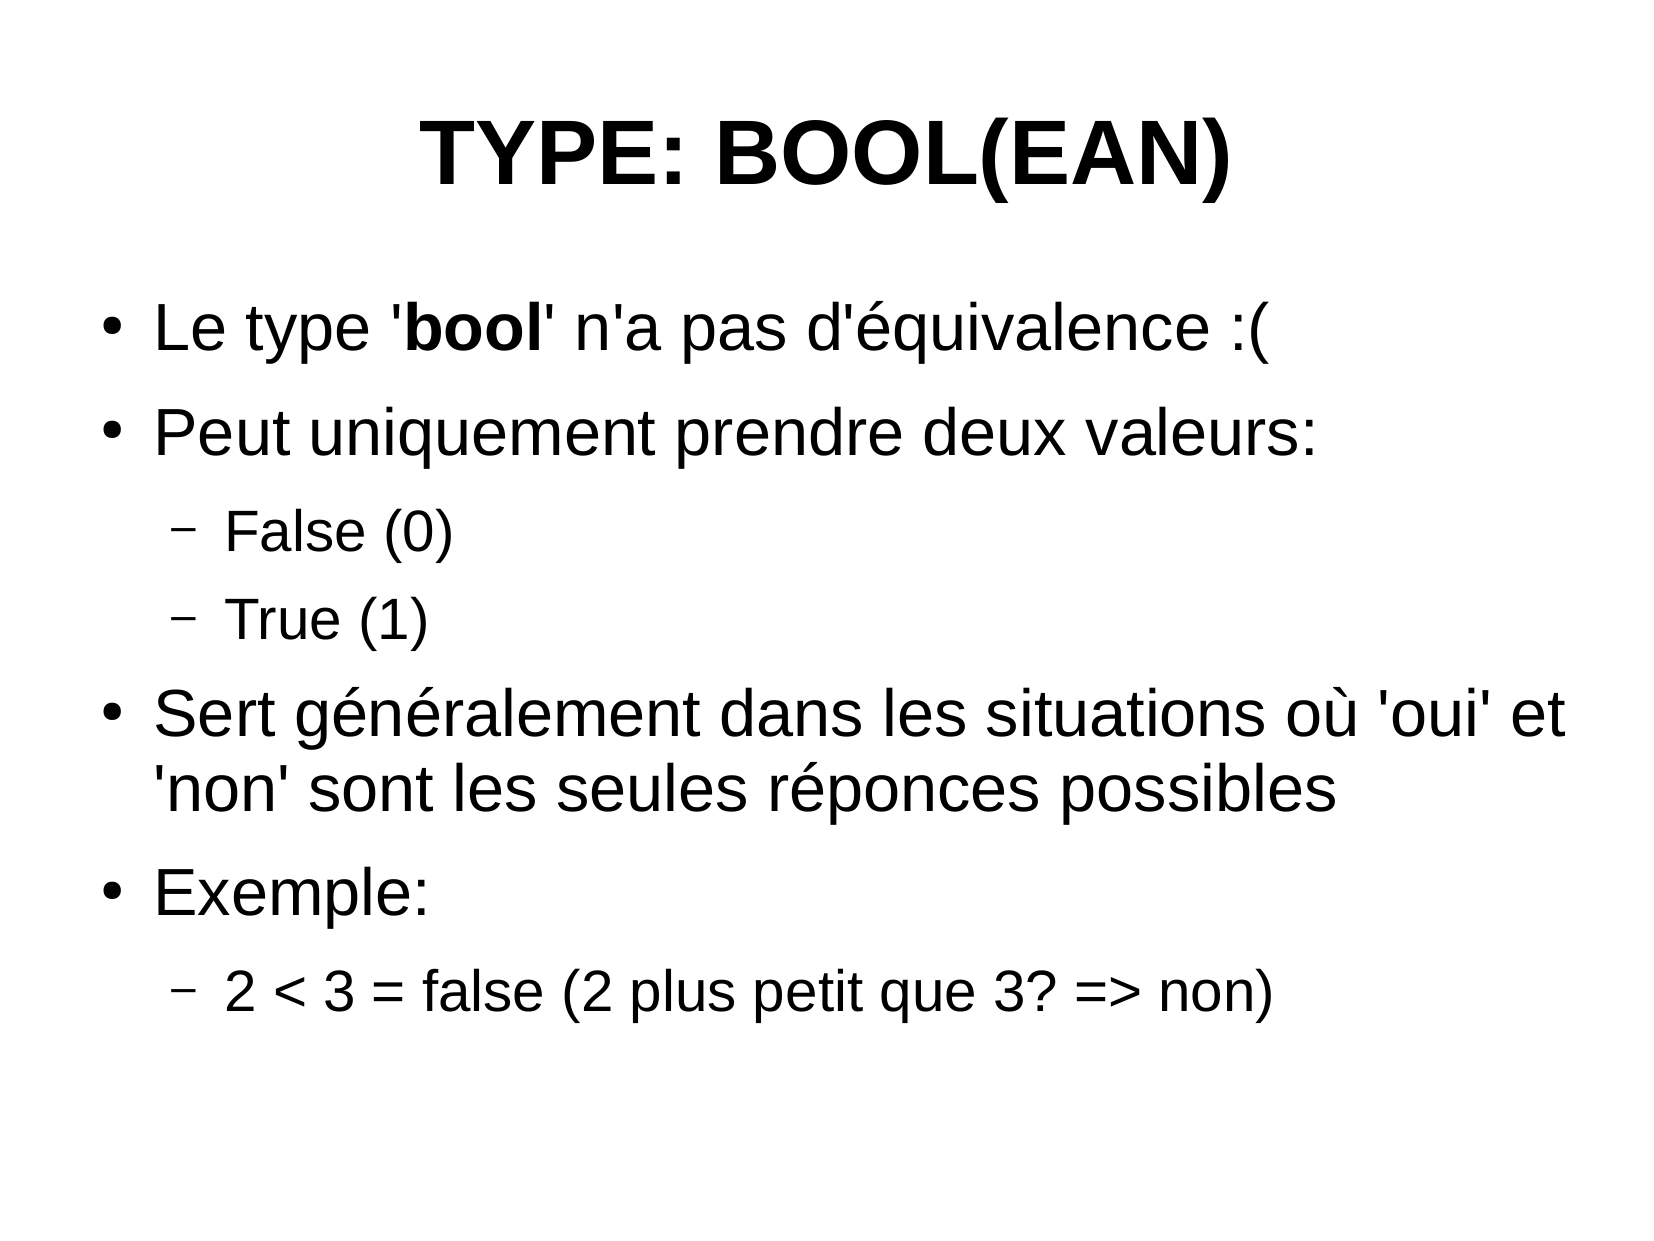

# TYPE: BOOL(EAN)
Le type 'bool' n'a pas d'équivalence :(
Peut uniquement prendre deux valeurs:
False (0)
True (1)
Sert généralement dans les situations où 'oui' et 'non' sont les seules réponces possibles
Exemple:
2 < 3 = false (2 plus petit que 3? => non)